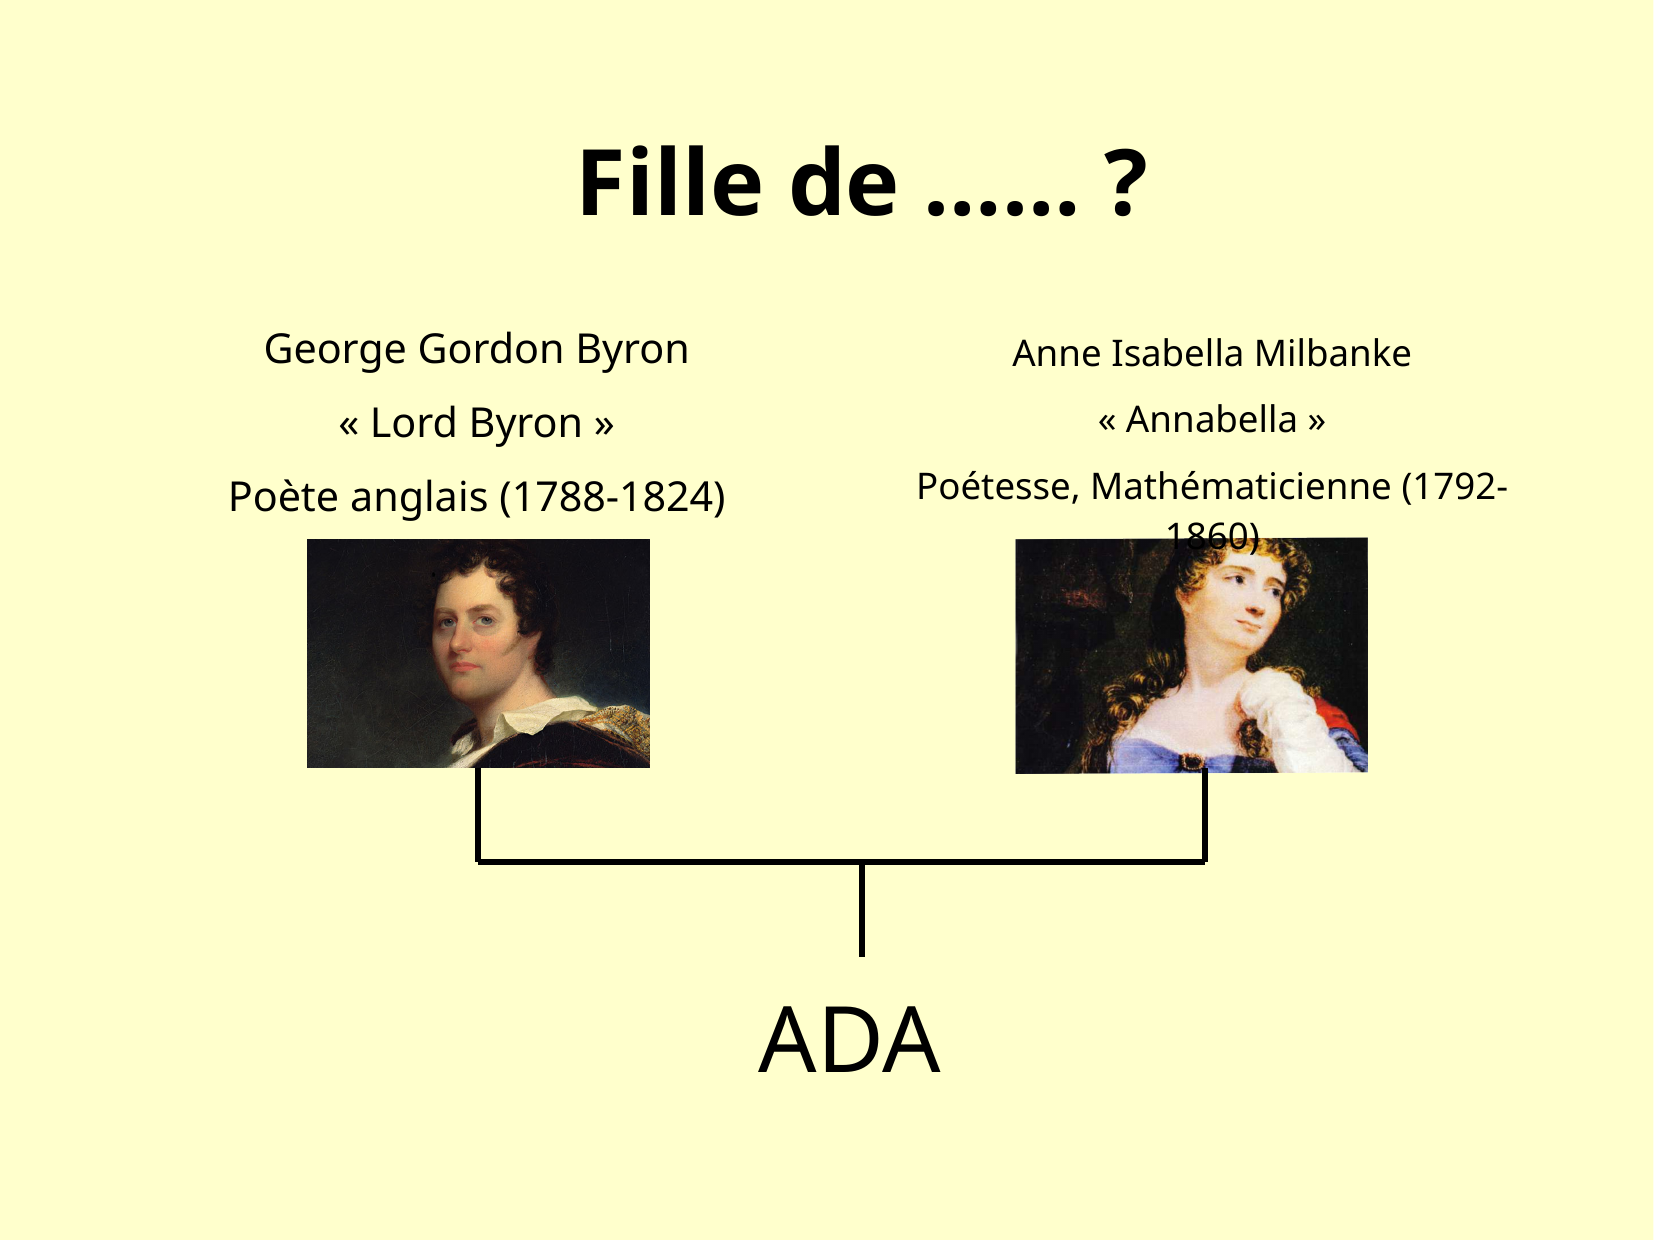

# Fille de …… ?
George Gordon Byron
« Lord Byron »
Poète anglais (1788-1824)
Anne Isabella Milbanke
« Annabella »
Poétesse, Mathématicienne (1792-1860)
ADA